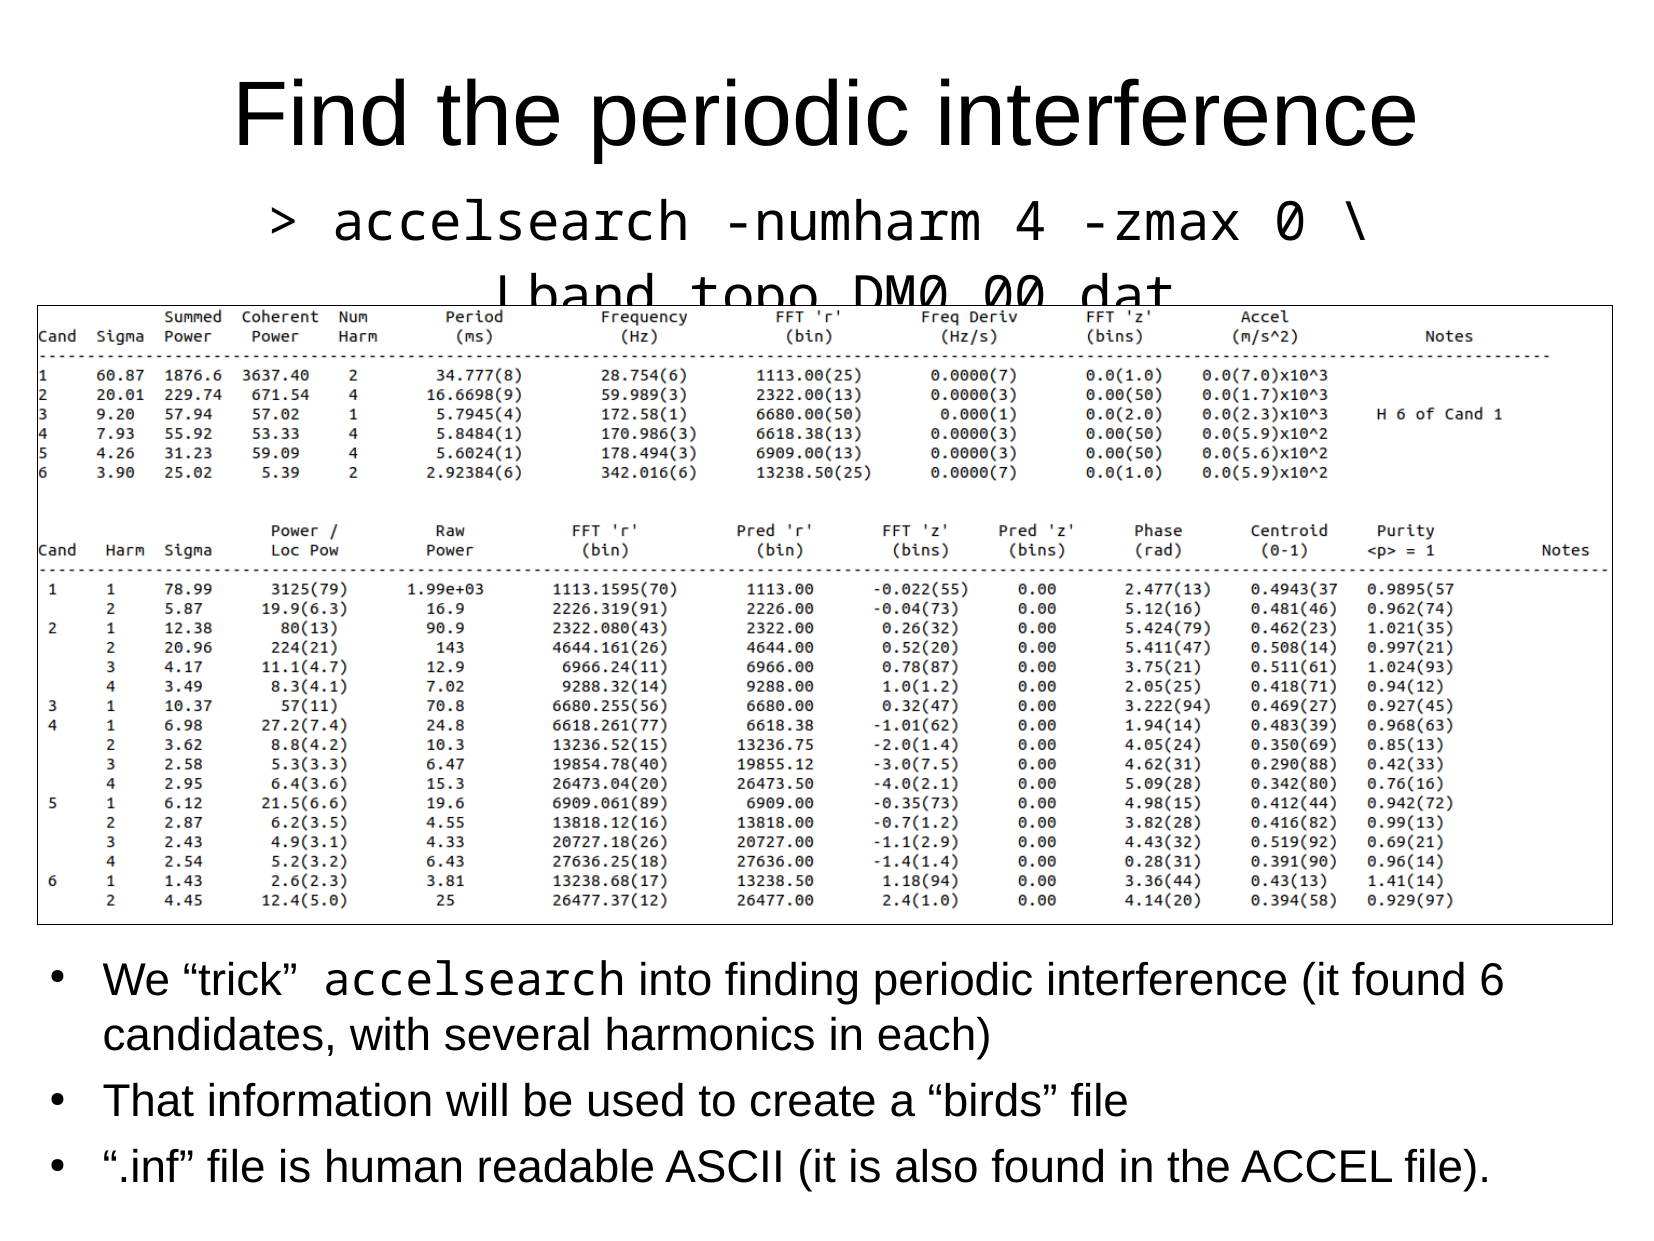

# Find the periodic interference
> accelsearch -numharm 4 -zmax 0 \ Lband_topo_DM0.00.dat
We “trick” accelsearch into finding periodic interference (it found 6 candidates, with several harmonics in each)
That information will be used to create a “birds” file
“.inf” file is human readable ASCII (it is also found in the ACCEL file).